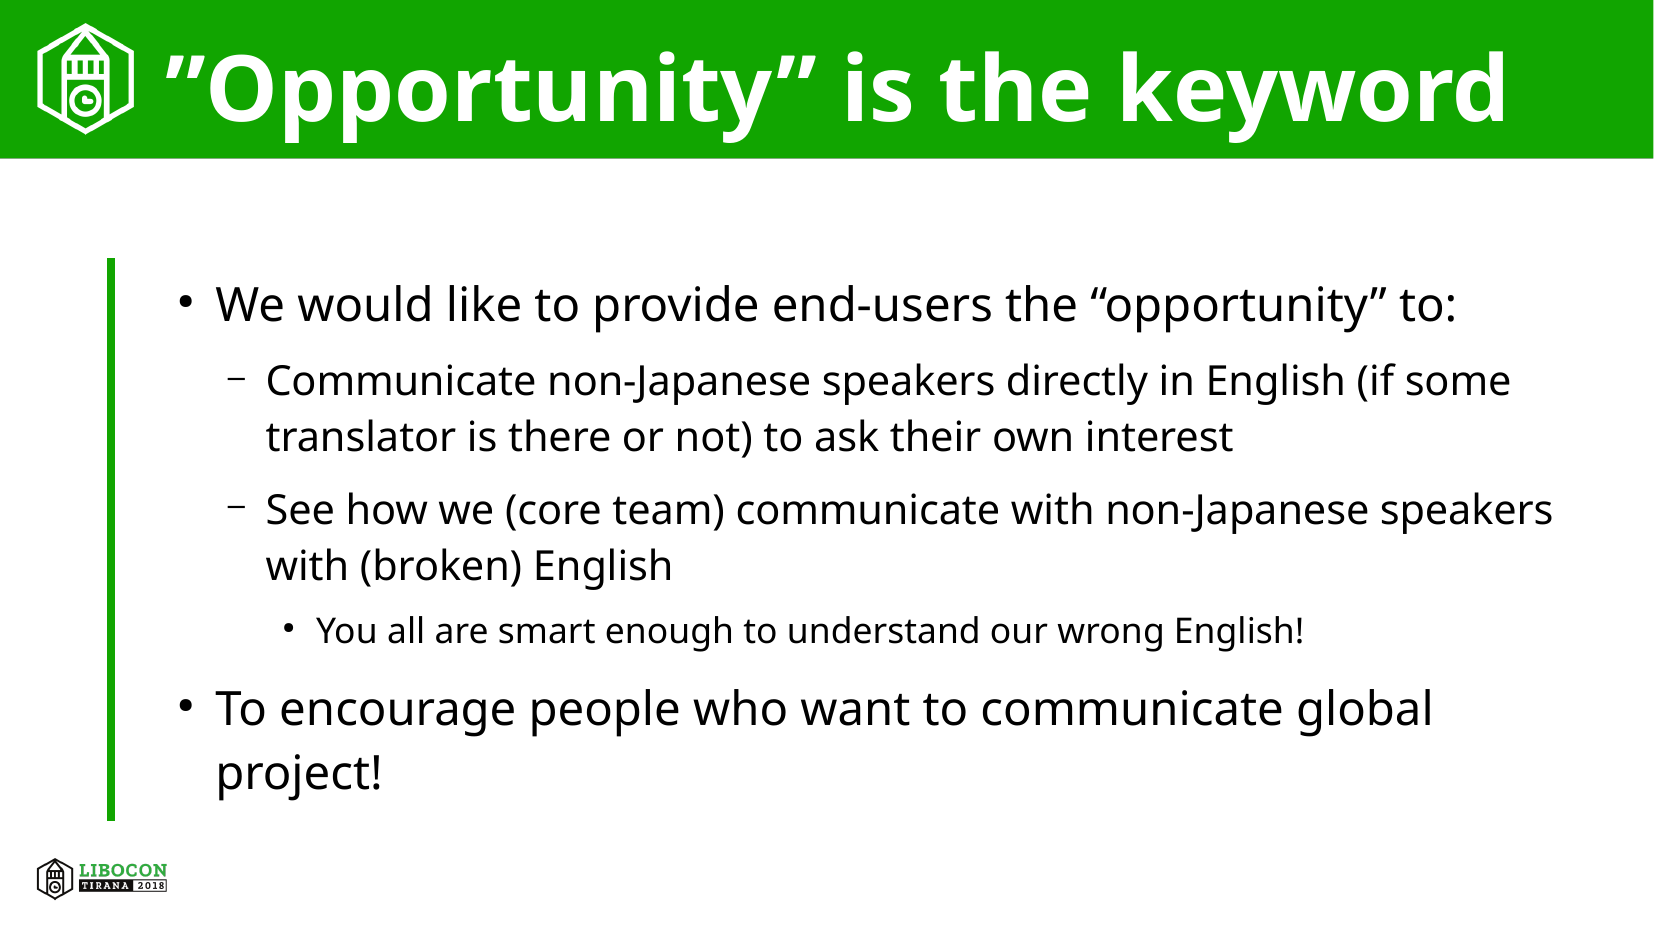

# ”Opportunity” is the keyword
We would like to provide end-users the “opportunity” to:
Communicate non-Japanese speakers directly in English (if some translator is there or not) to ask their own interest
See how we (core team) communicate with non-Japanese speakers with (broken) English
You all are smart enough to understand our wrong English!
To encourage people who want to communicate global project!